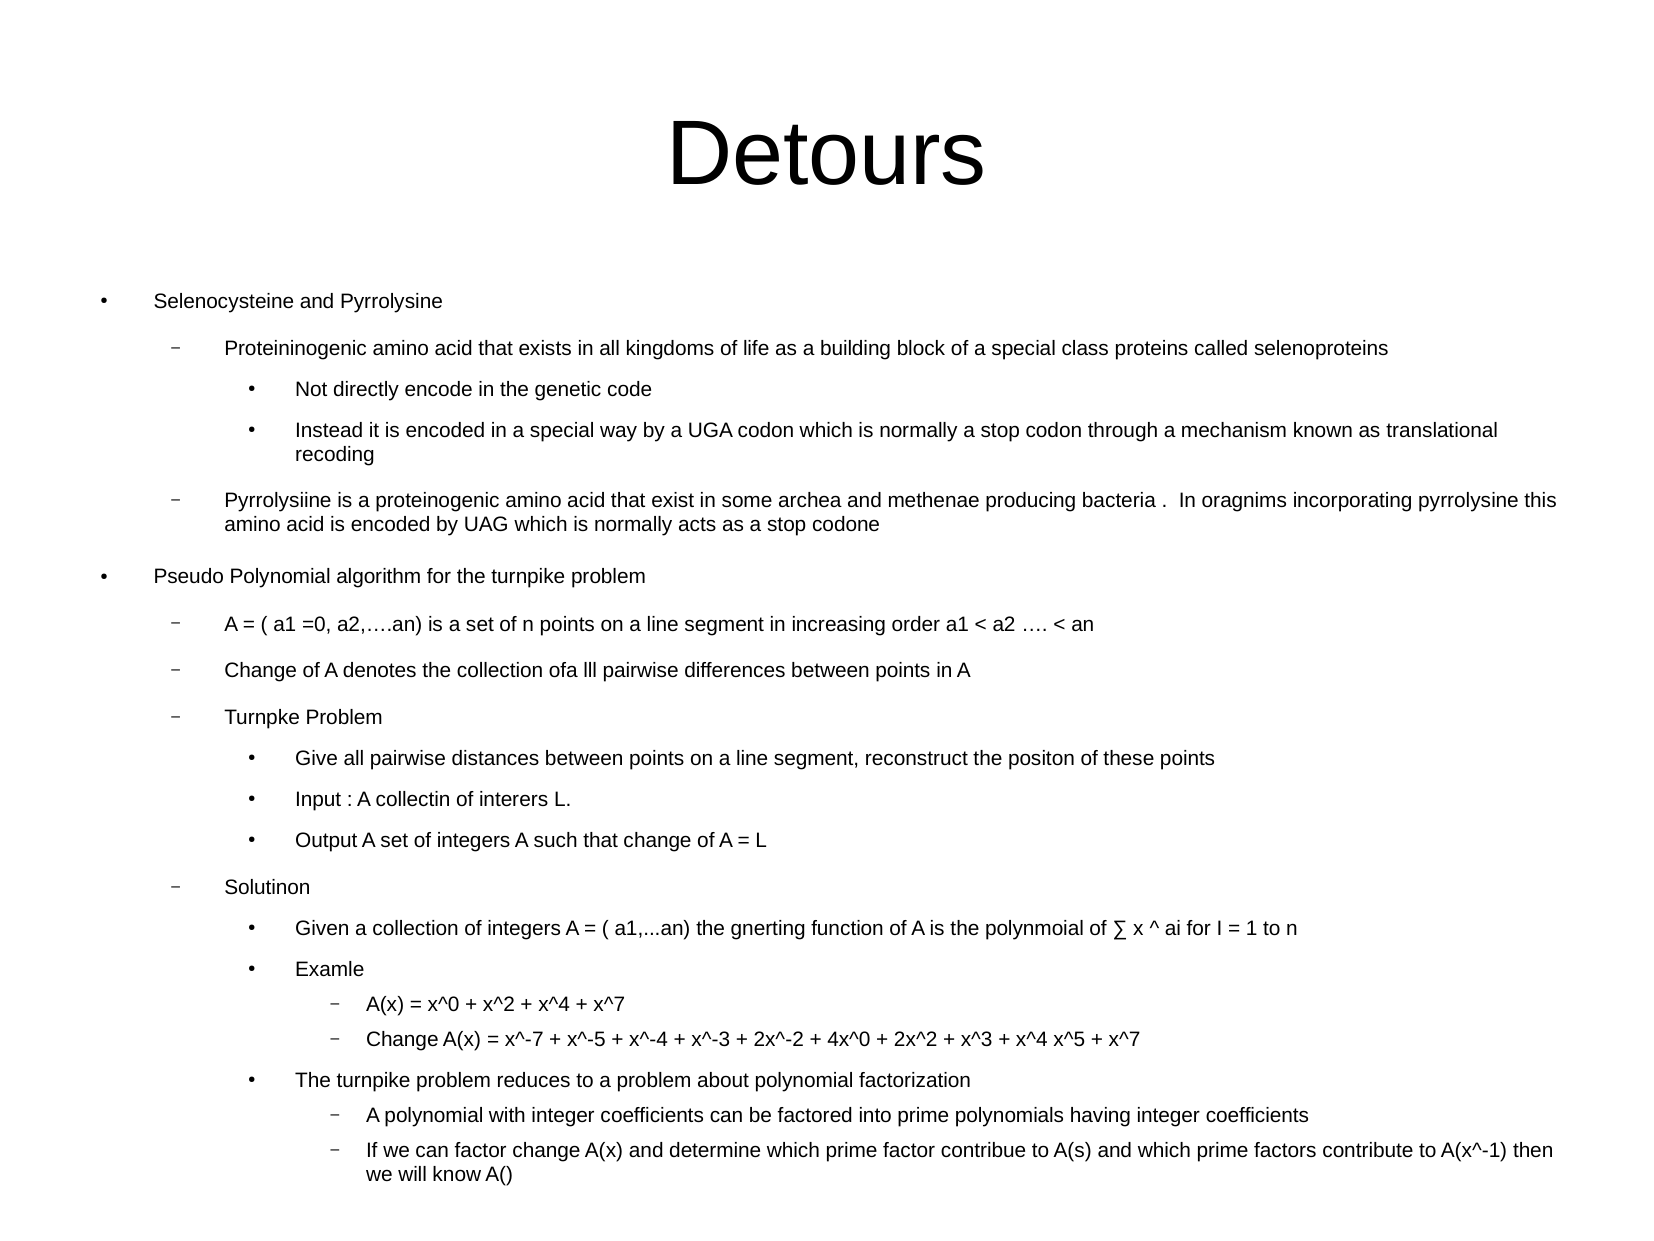

# Detours
Selenocysteine and Pyrrolysine
Proteininogenic amino acid that exists in all kingdoms of life as a building block of a special class proteins called selenoproteins
Not directly encode in the genetic code
Instead it is encoded in a special way by a UGA codon which is normally a stop codon through a mechanism known as translational recoding
Pyrrolysiine is a proteinogenic amino acid that exist in some archea and methenae producing bacteria . In oragnims incorporating pyrrolysine this amino acid is encoded by UAG which is normally acts as a stop codone
Pseudo Polynomial algorithm for the turnpike problem
A = ( a1 =0, a2,….an) is a set of n points on a line segment in increasing order a1 < a2 …. < an
Change of A denotes the collection ofa lll pairwise differences between points in A
Turnpke Problem
Give all pairwise distances between points on a line segment, reconstruct the positon of these points
Input : A collectin of interers L.
Output A set of integers A such that change of A = L
Solutinon
Given a collection of integers A = ( a1,...an) the gnerting function of A is the polynmoial of ∑ x ^ ai for I = 1 to n
Examle
A(x) = x^0 + x^2 + x^4 + x^7
Change A(x) = x^-7 + x^-5 + x^-4 + x^-3 + 2x^-2 + 4x^0 + 2x^2 + x^3 + x^4 x^5 + x^7
The turnpike problem reduces to a problem about polynomial factorization
A polynomial with integer coefficients can be factored into prime polynomials having integer coefficients
If we can factor change A(x) and determine which prime factor contribue to A(s) and which prime factors contribute to A(x^-1) then we will know A()